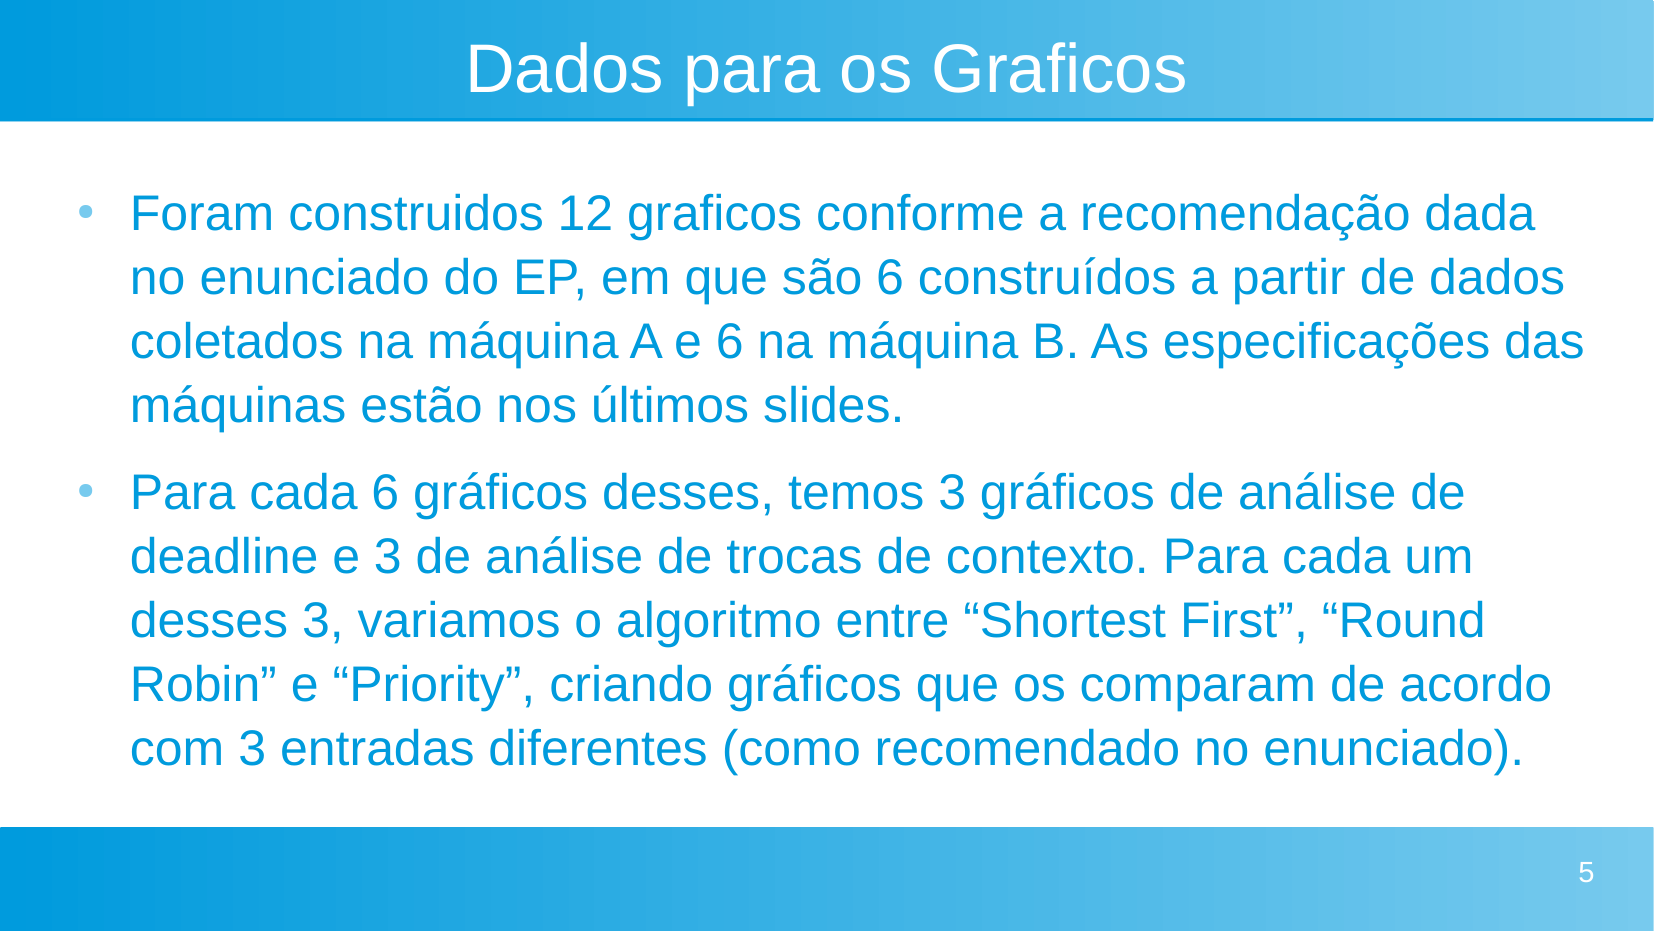

# Dados para os Graficos
Foram construidos 12 graficos conforme a recomendação dada no enunciado do EP, em que são 6 construídos a partir de dados coletados na máquina A e 6 na máquina B. As especificações das máquinas estão nos últimos slides.
Para cada 6 gráficos desses, temos 3 gráficos de análise de deadline e 3 de análise de trocas de contexto. Para cada um desses 3, variamos o algoritmo entre “Shortest First”, “Round Robin” e “Priority”, criando gráficos que os comparam de acordo com 3 entradas diferentes (como recomendado no enunciado).
5